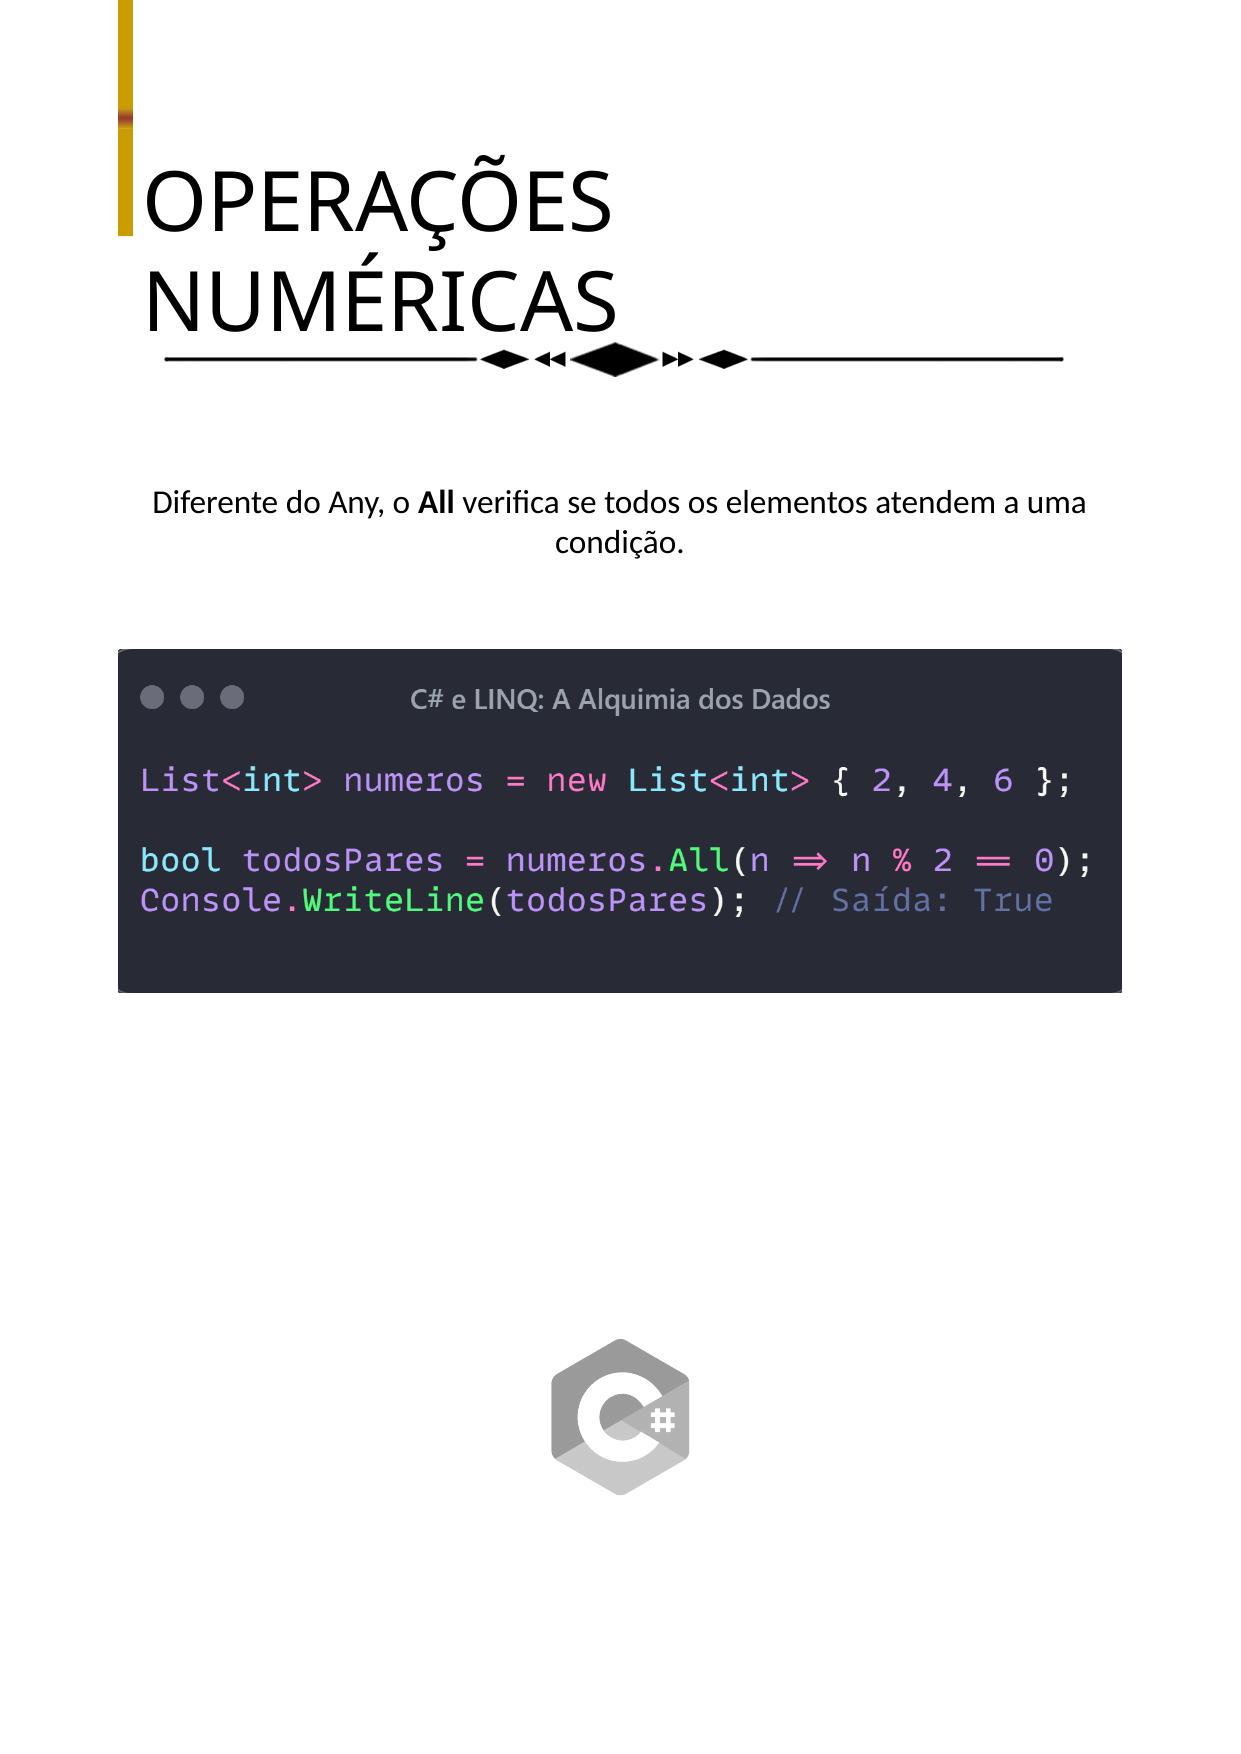

OPERAÇÕES NUMÉRICAS
Diferente do Any, o All verifica se todos os elementos atendem a uma condição.